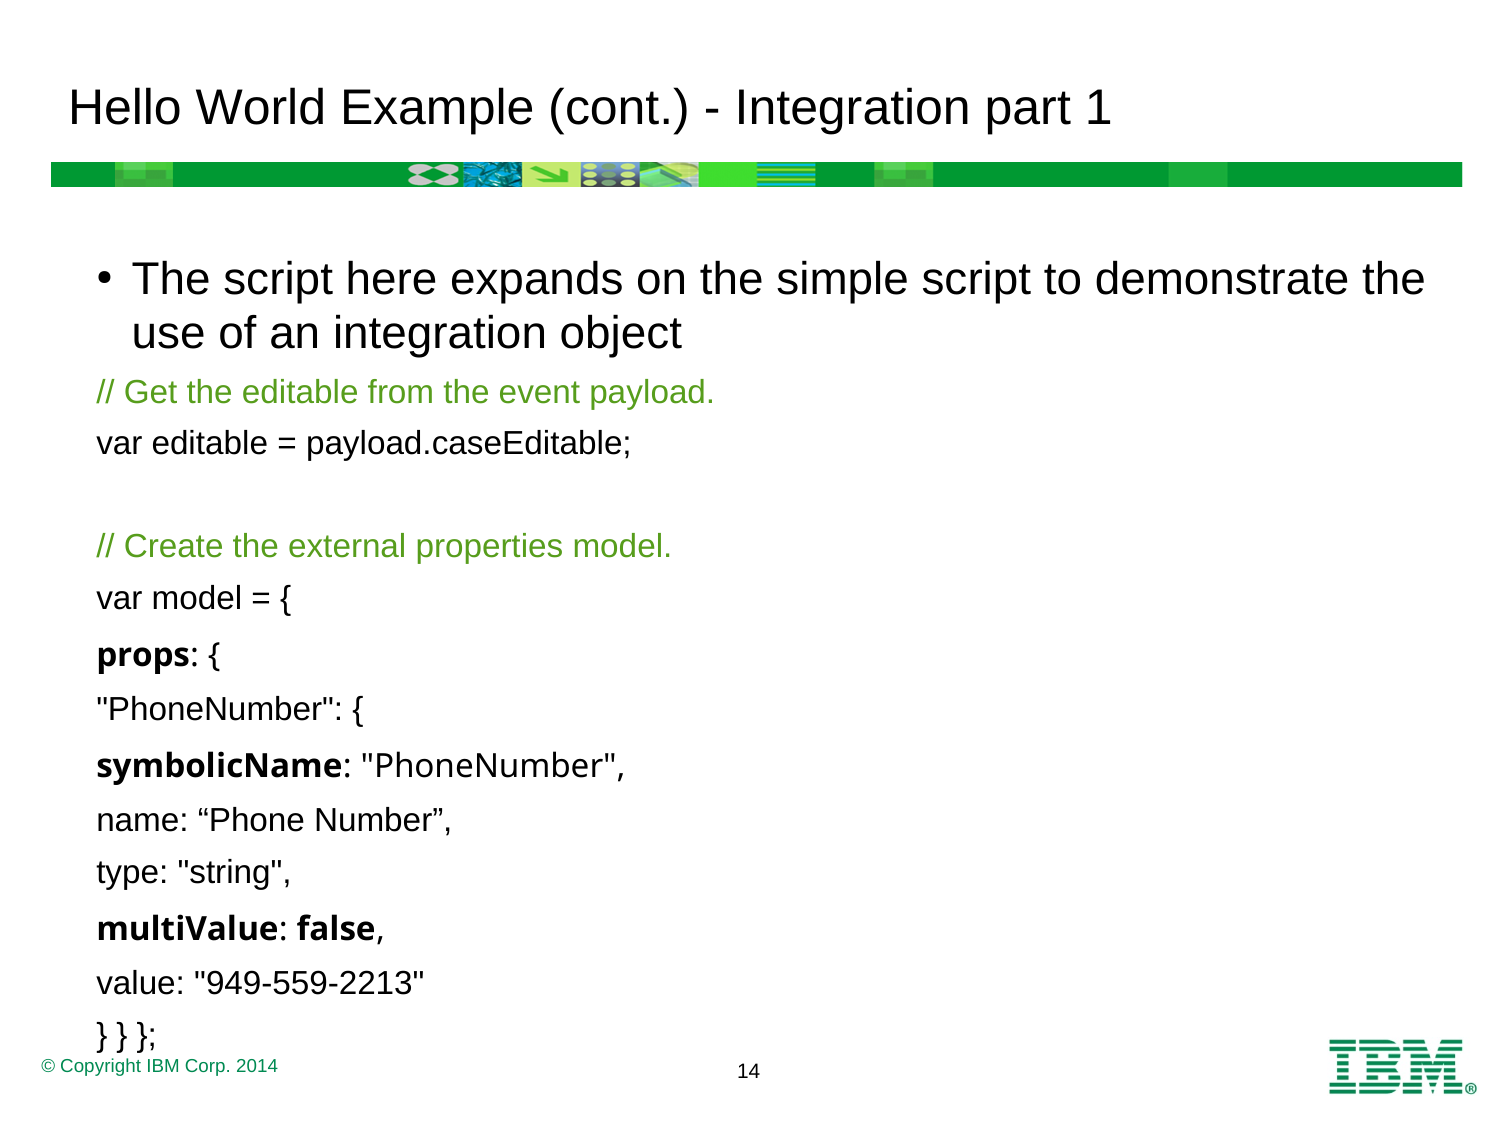

# Hello World Example (cont.) - Integration part 1
The script here expands on the simple script to demonstrate the use of an integration object
// Get the editable from the event payload.
var editable = payload.caseEditable;
// Create the external properties model.
var model = {
props: {
"PhoneNumber": {
symbolicName: "PhoneNumber",
name: “Phone Number”,
type: "string",
multiValue: false,
value: "949-559-2213"
} } };
14